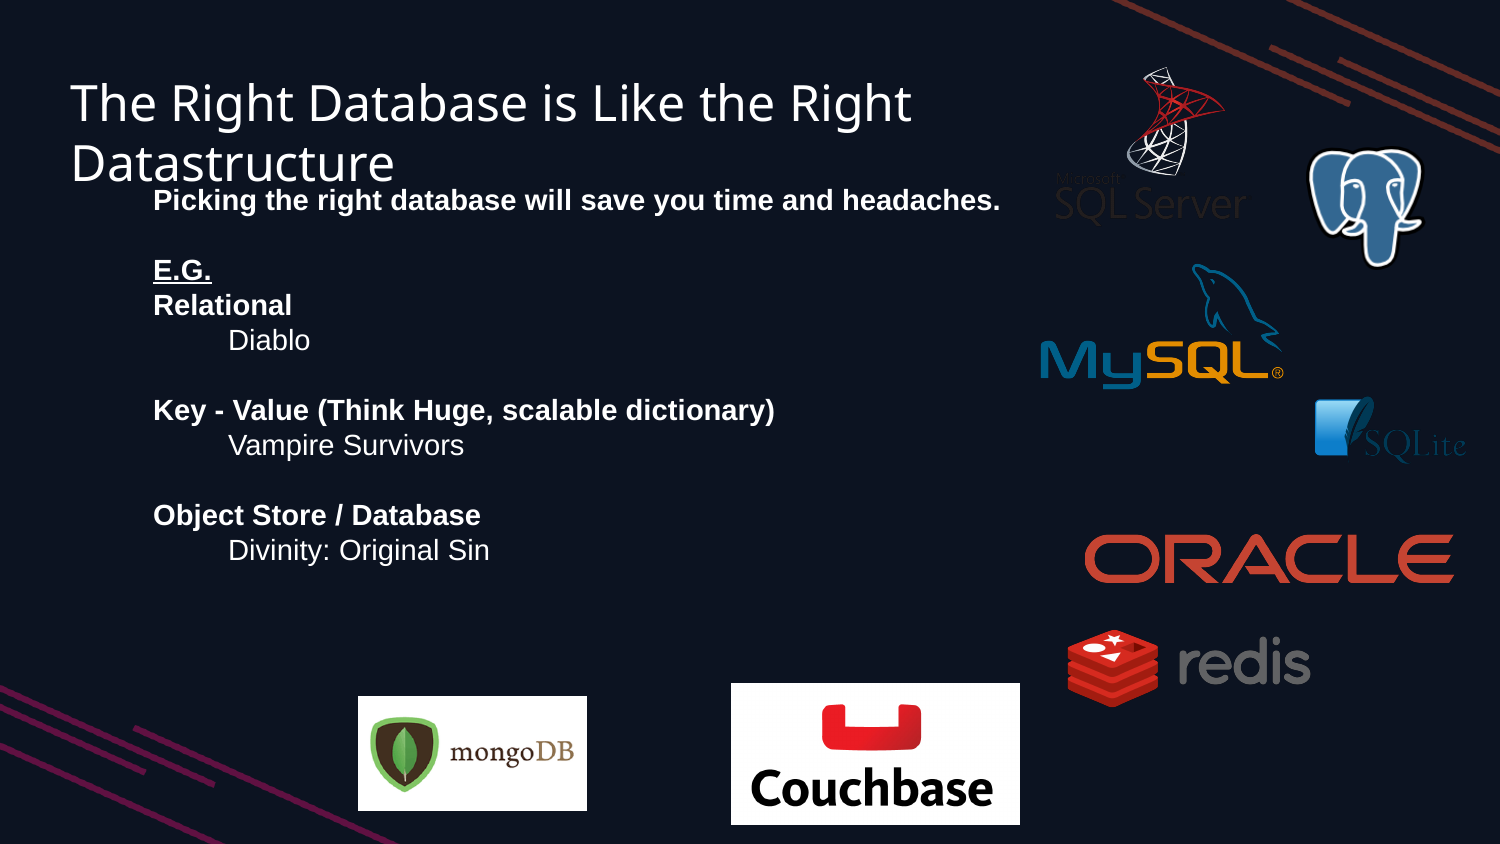

The Right Database is Like the Right Datastructure
Picking the right database will save you time and headaches.
E.G.
Relational
	Diablo
Key - Value (Think Huge, scalable dictionary)
	Vampire Survivors
Object Store / Database
	Divinity: Original Sin